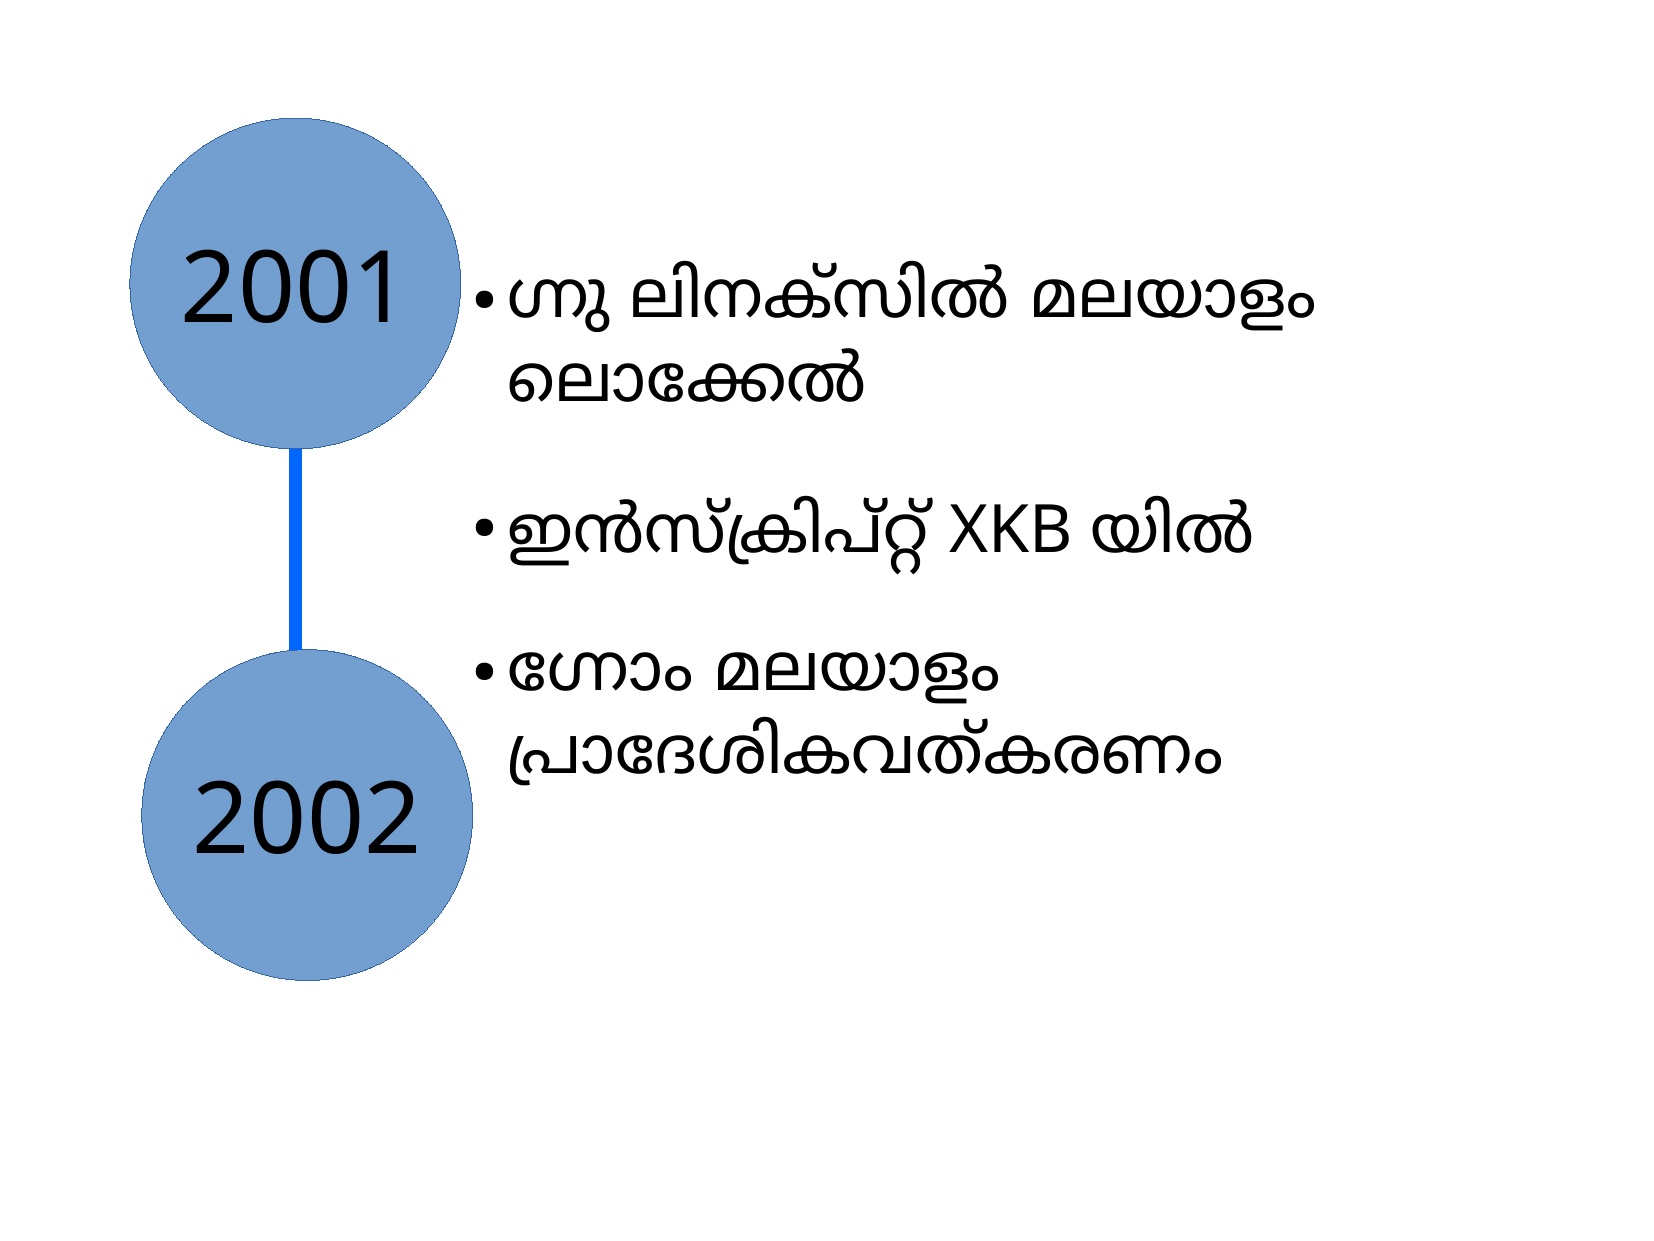

# ഗ്നു ലിനക്സില്‍ മലയാളം ലൊക്കേല്‍
ഇന്‍സ്ക്രിപ്റ്റ് XKB യില്‍
ഗ്നോം മലയാളം പ്രാദേശികവത്കരണം
2001
2002